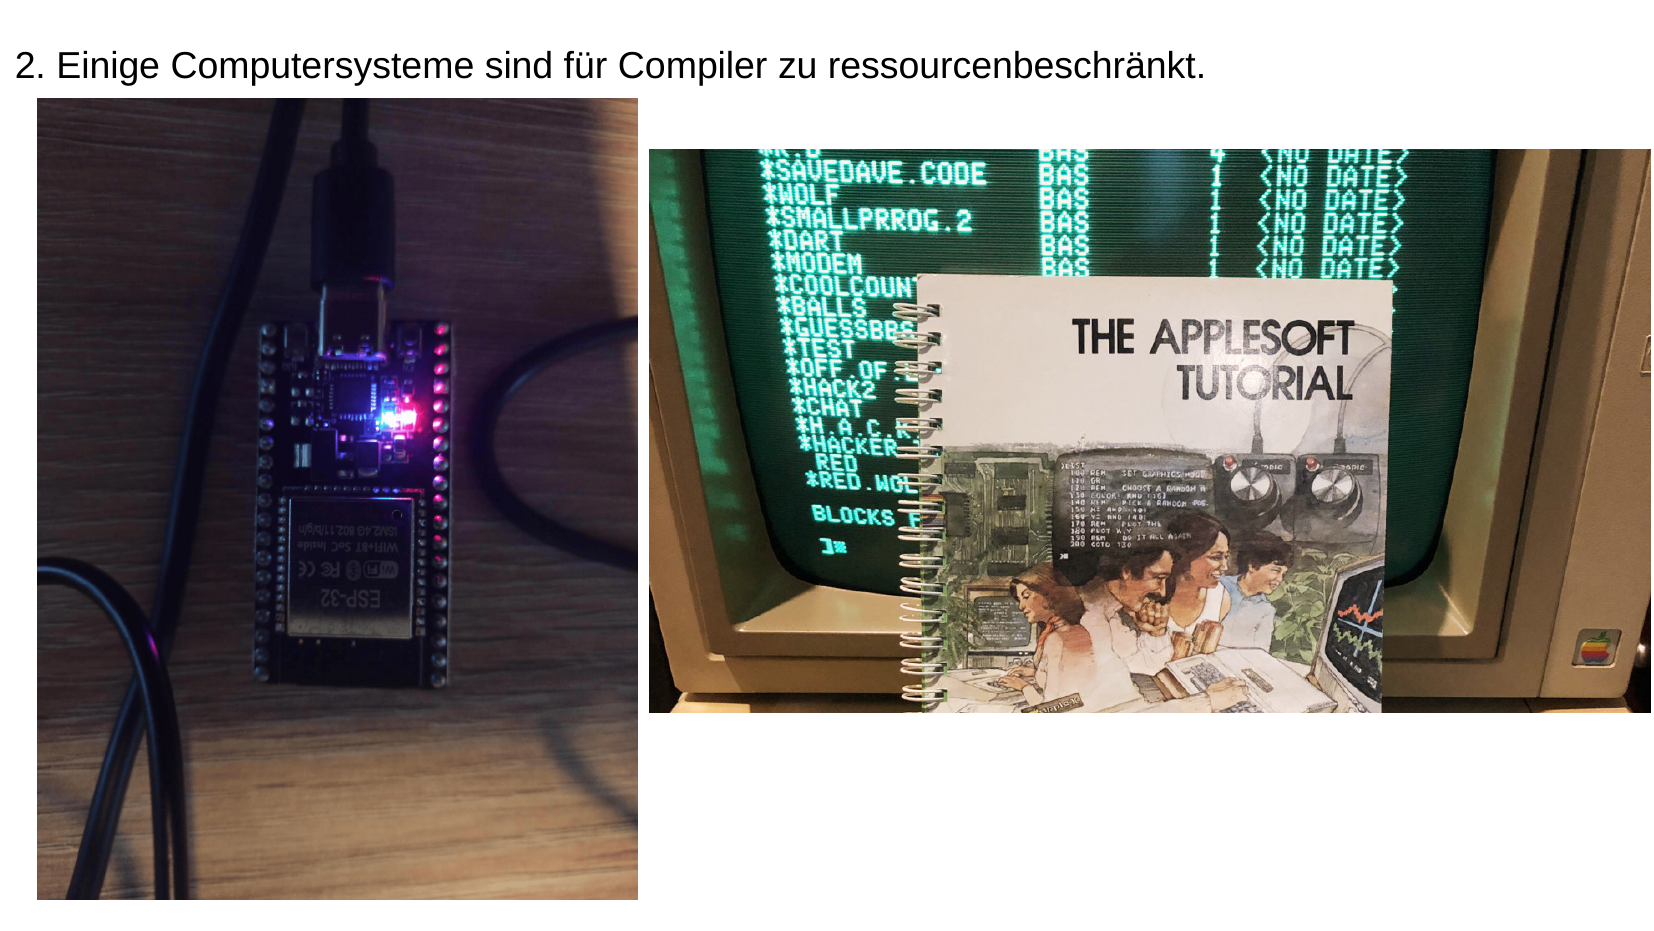

2. Einige Computersysteme sind für Compiler zu ressourcenbeschränkt.